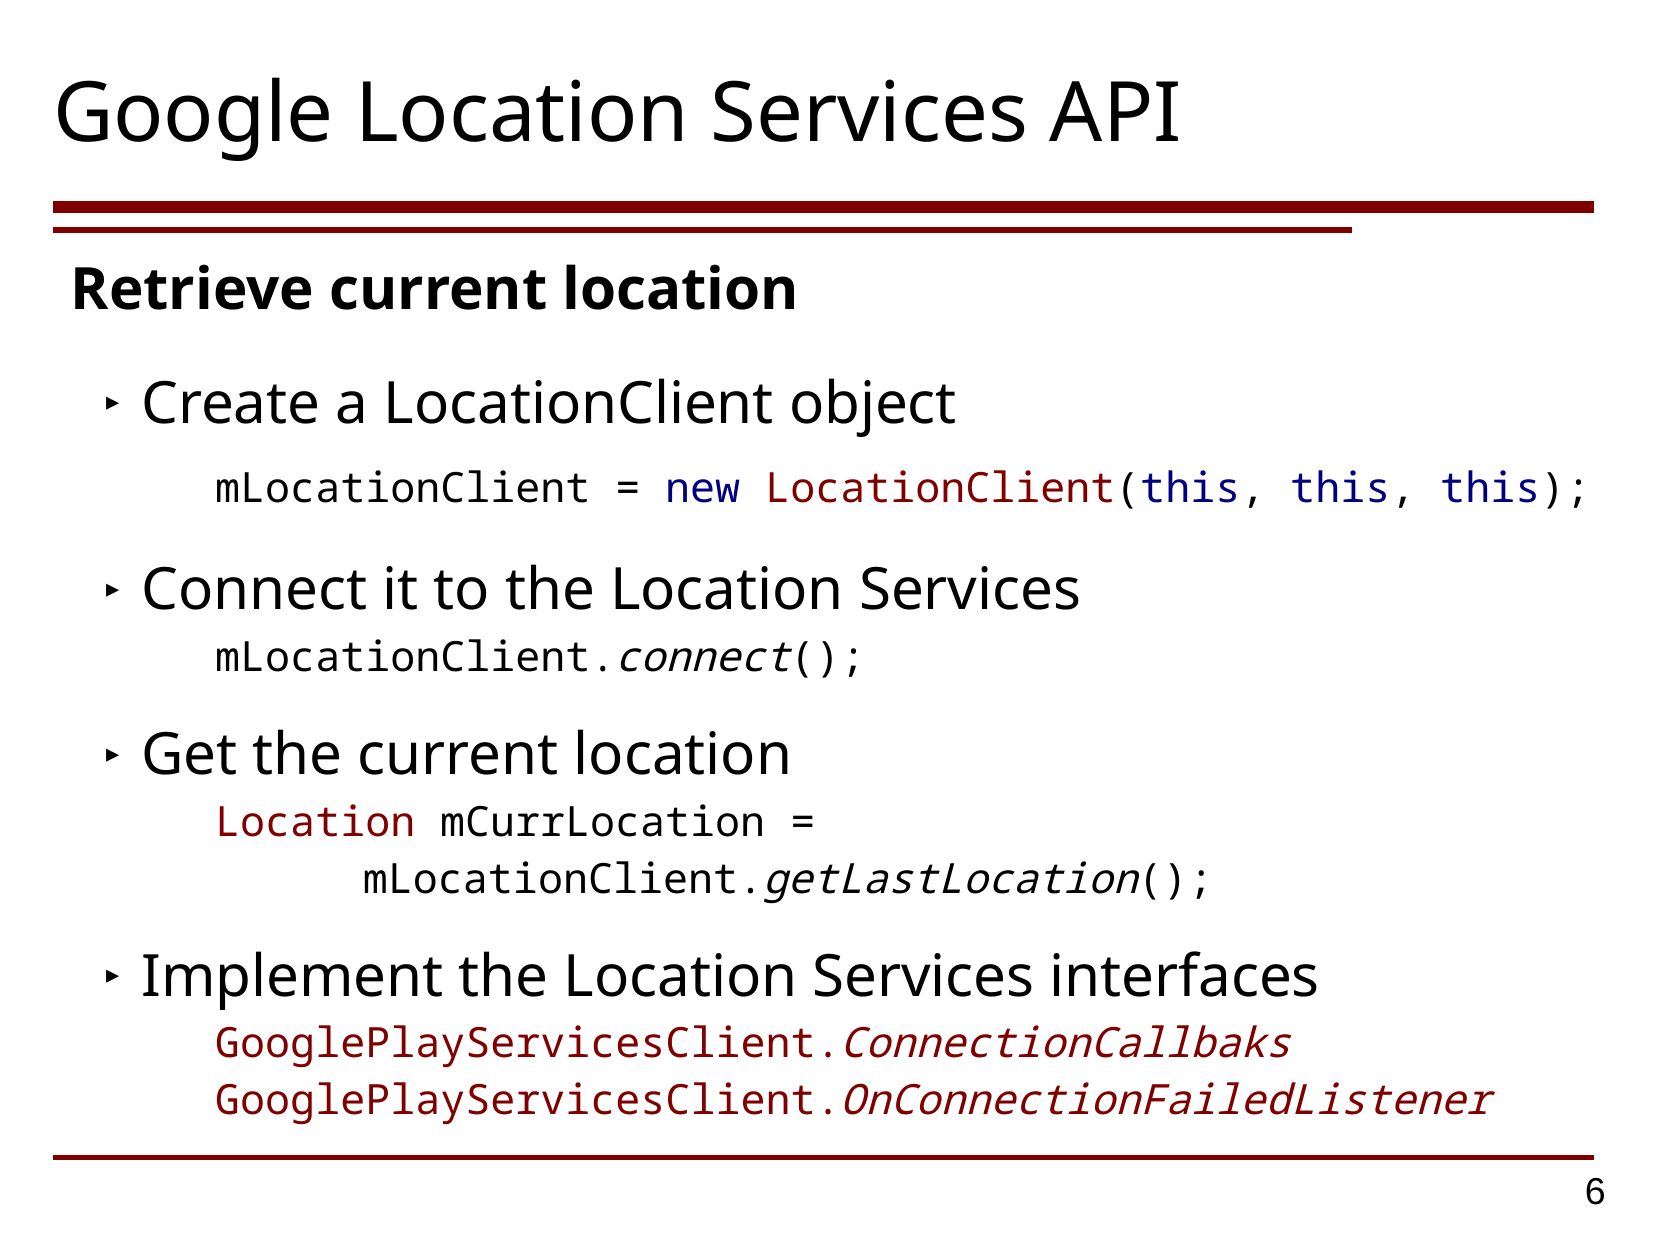

# Google Location Services API
Retrieve current location
Create a LocationClient object
	mLocationClient = new LocationClient(this, this, this);
Connect it to the Location Services
	mLocationClient.connect();
Get the current location
	Location mCurrLocation =
			mLocationClient.getLastLocation();
Implement the Location Services interfaces
	GooglePlayServicesClient.ConnectionCallbaks
	GooglePlayServicesClient.OnConnectionFailedListener